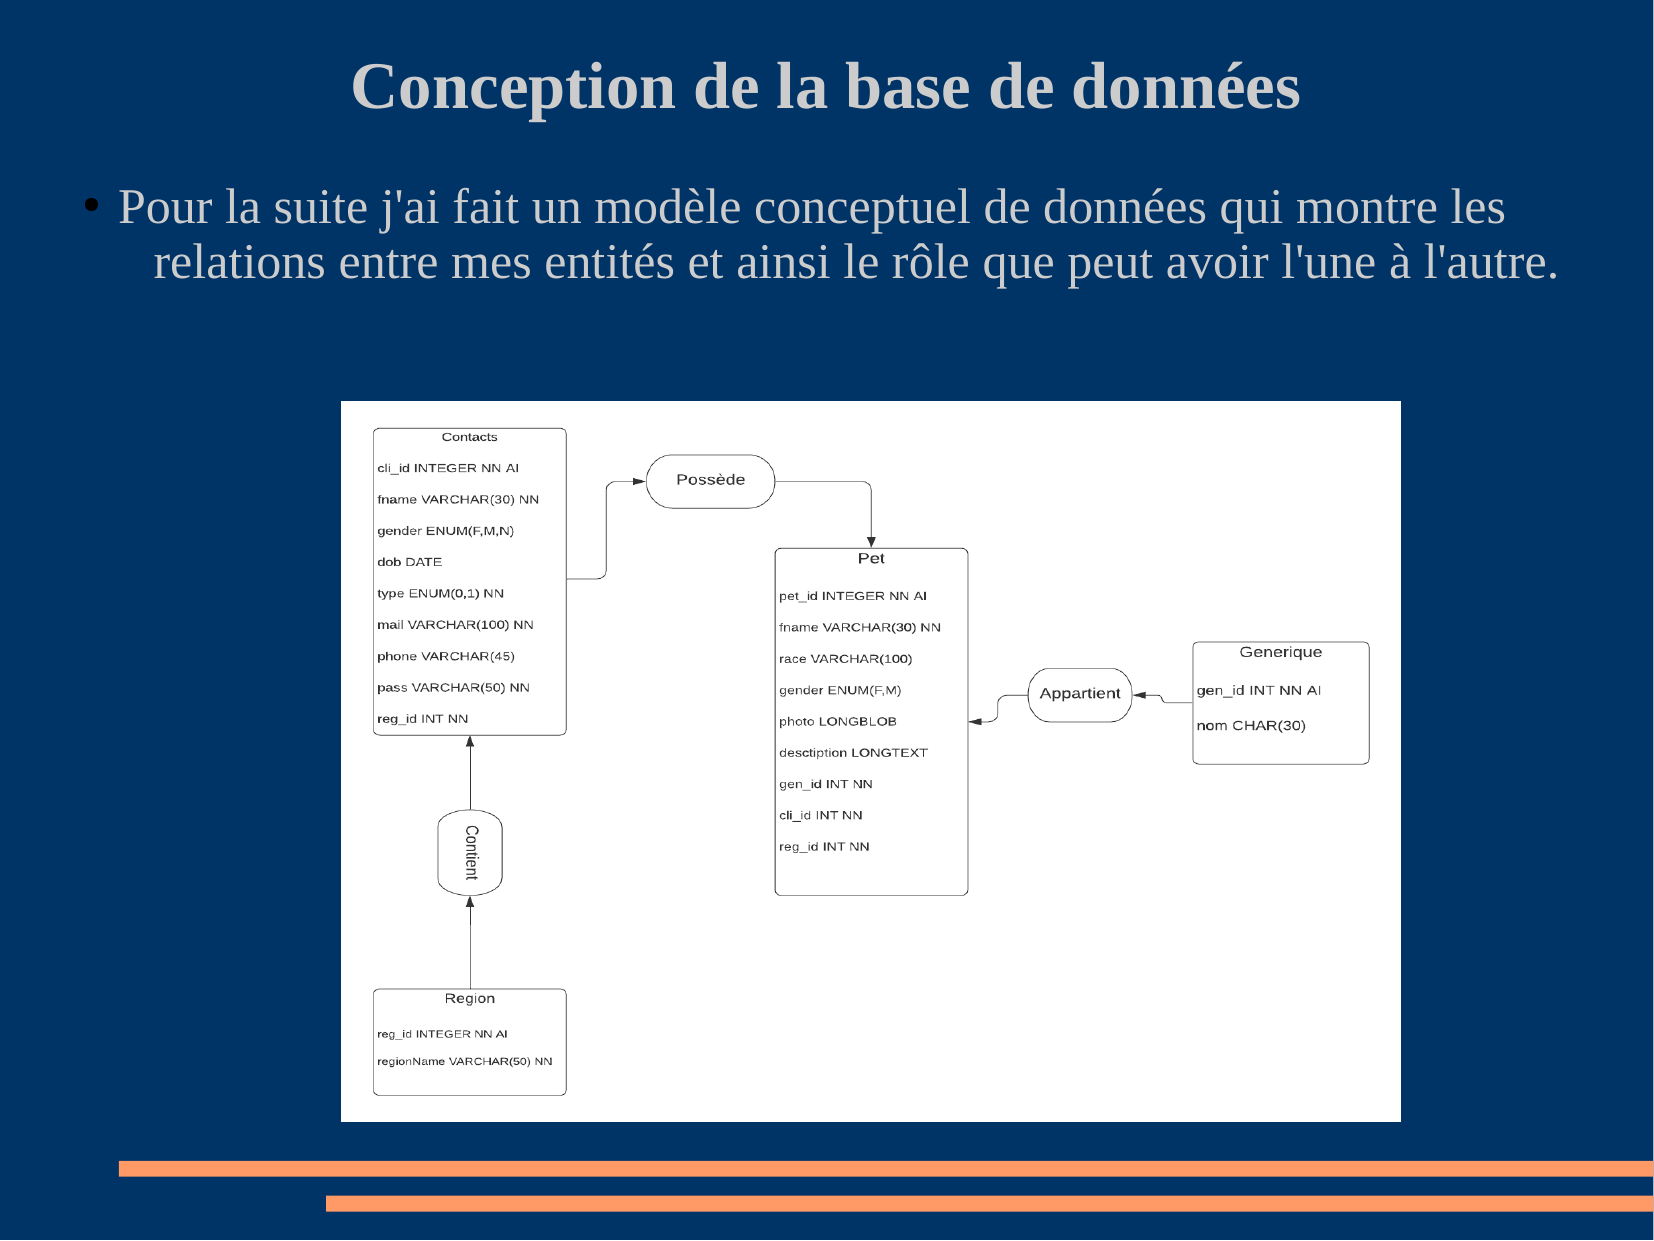

# Conception de la base de données
Pour la suite j'ai fait un modèle conceptuel de données qui montre les relations entre mes entités et ainsi le rôle que peut avoir l'une à l'autre.